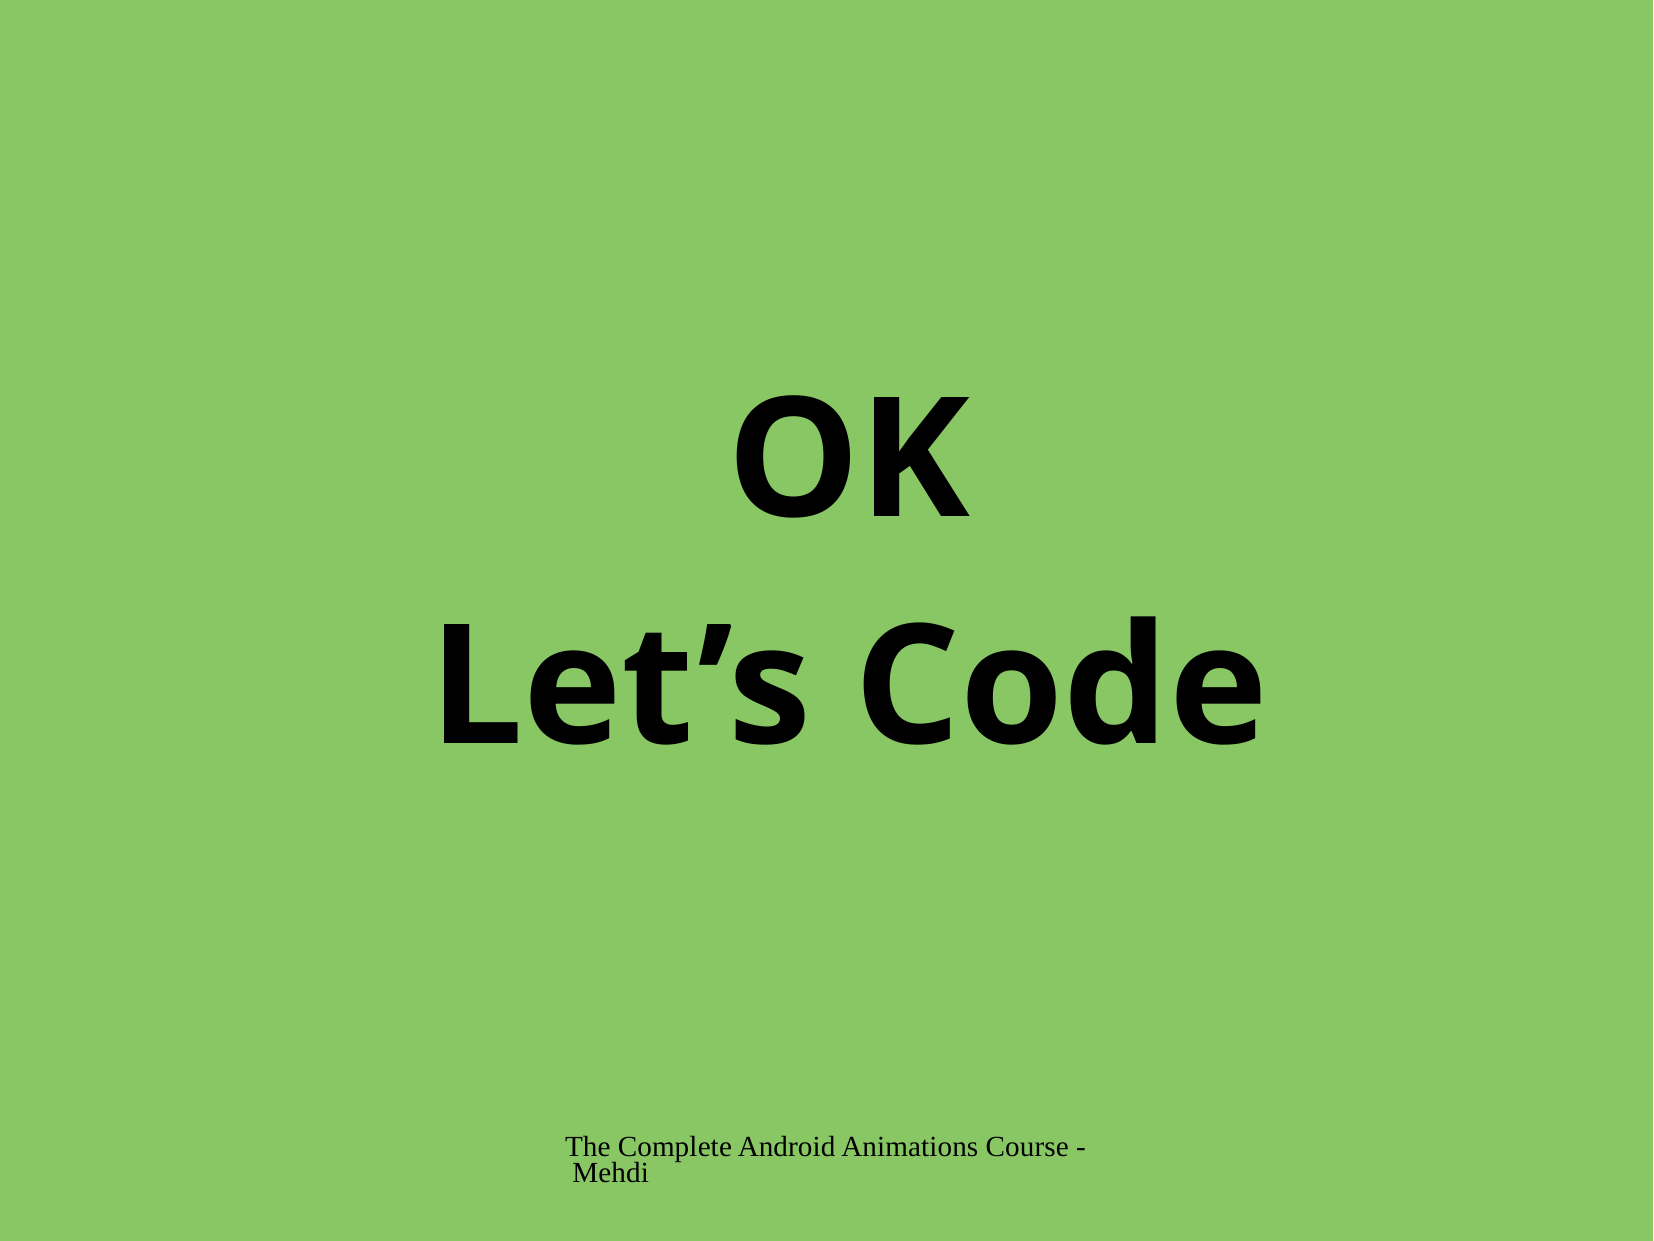

# OK Let’s Code
The Complete Android Animations Course - Mehdi